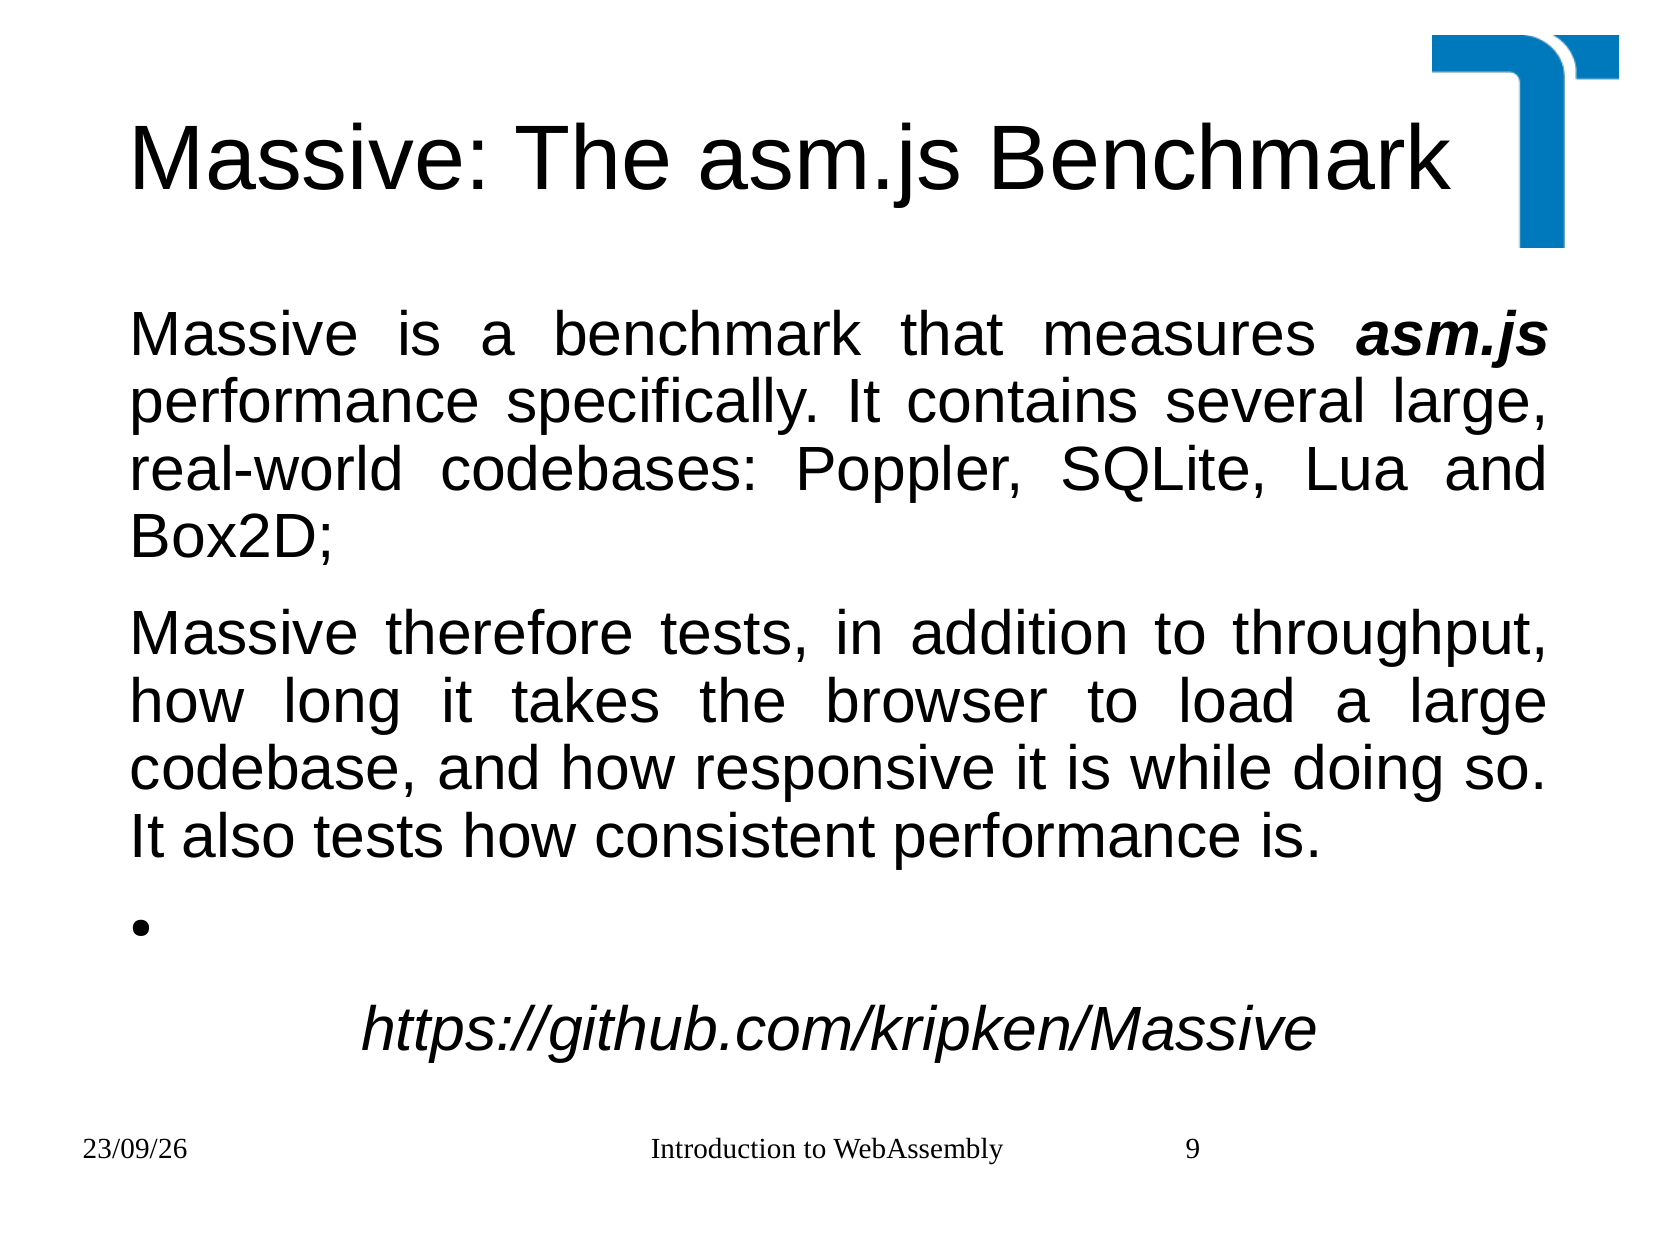

# Massive: The asm.js Benchmark
Massive is a benchmark that measures asm.js performance specifically. It contains several large, real-world codebases: Poppler, SQLite, Lua and Box2D;
Massive therefore tests, in addition to throughput, how long it takes the browser to load a large codebase, and how responsive it is while doing so. It also tests how consistent performance is.
https://github.com/kripken/Massive
Introduction to WebAssembly
8